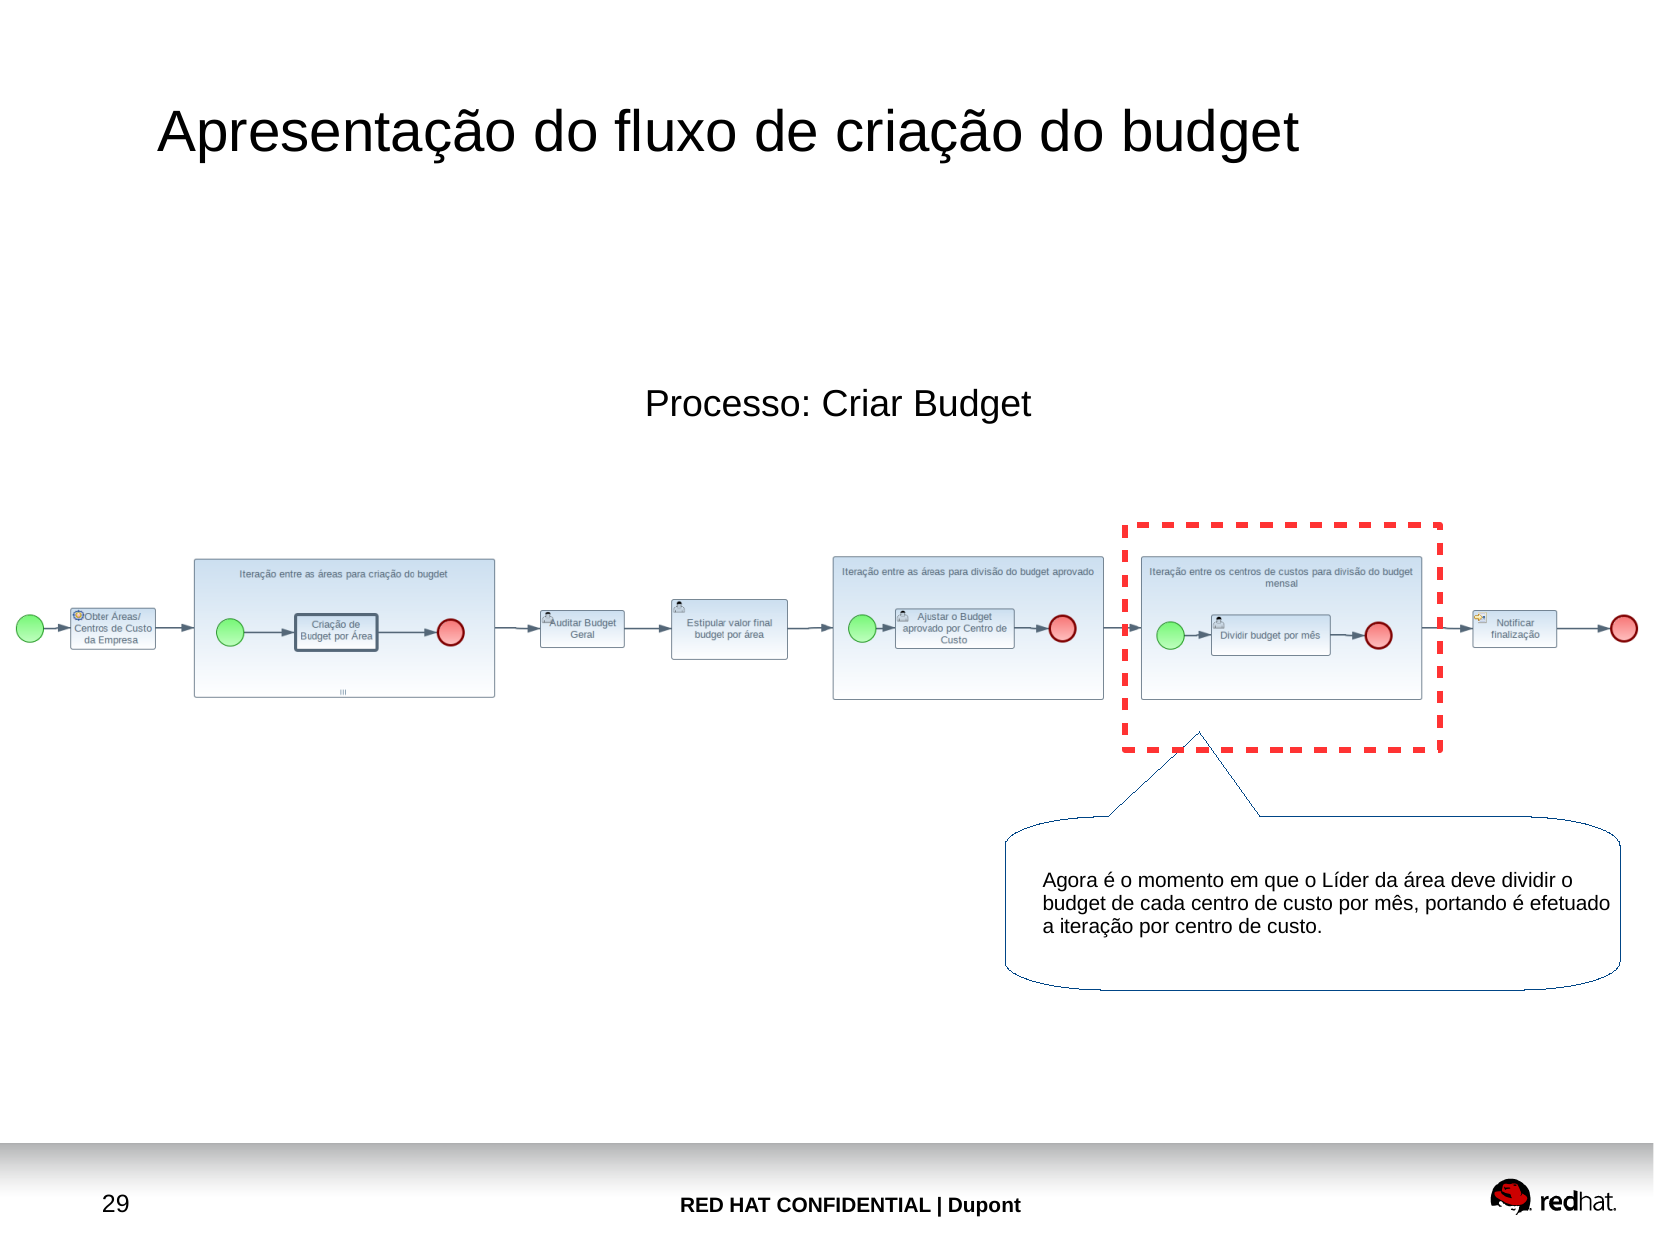

Apresentação do fluxo de criação do budget
Processo: Criar Budget
Agora é o momento em que o Líder da área deve dividir o
budget de cada centro de custo por mês, portando é efetuado
a iteração por centro de custo.